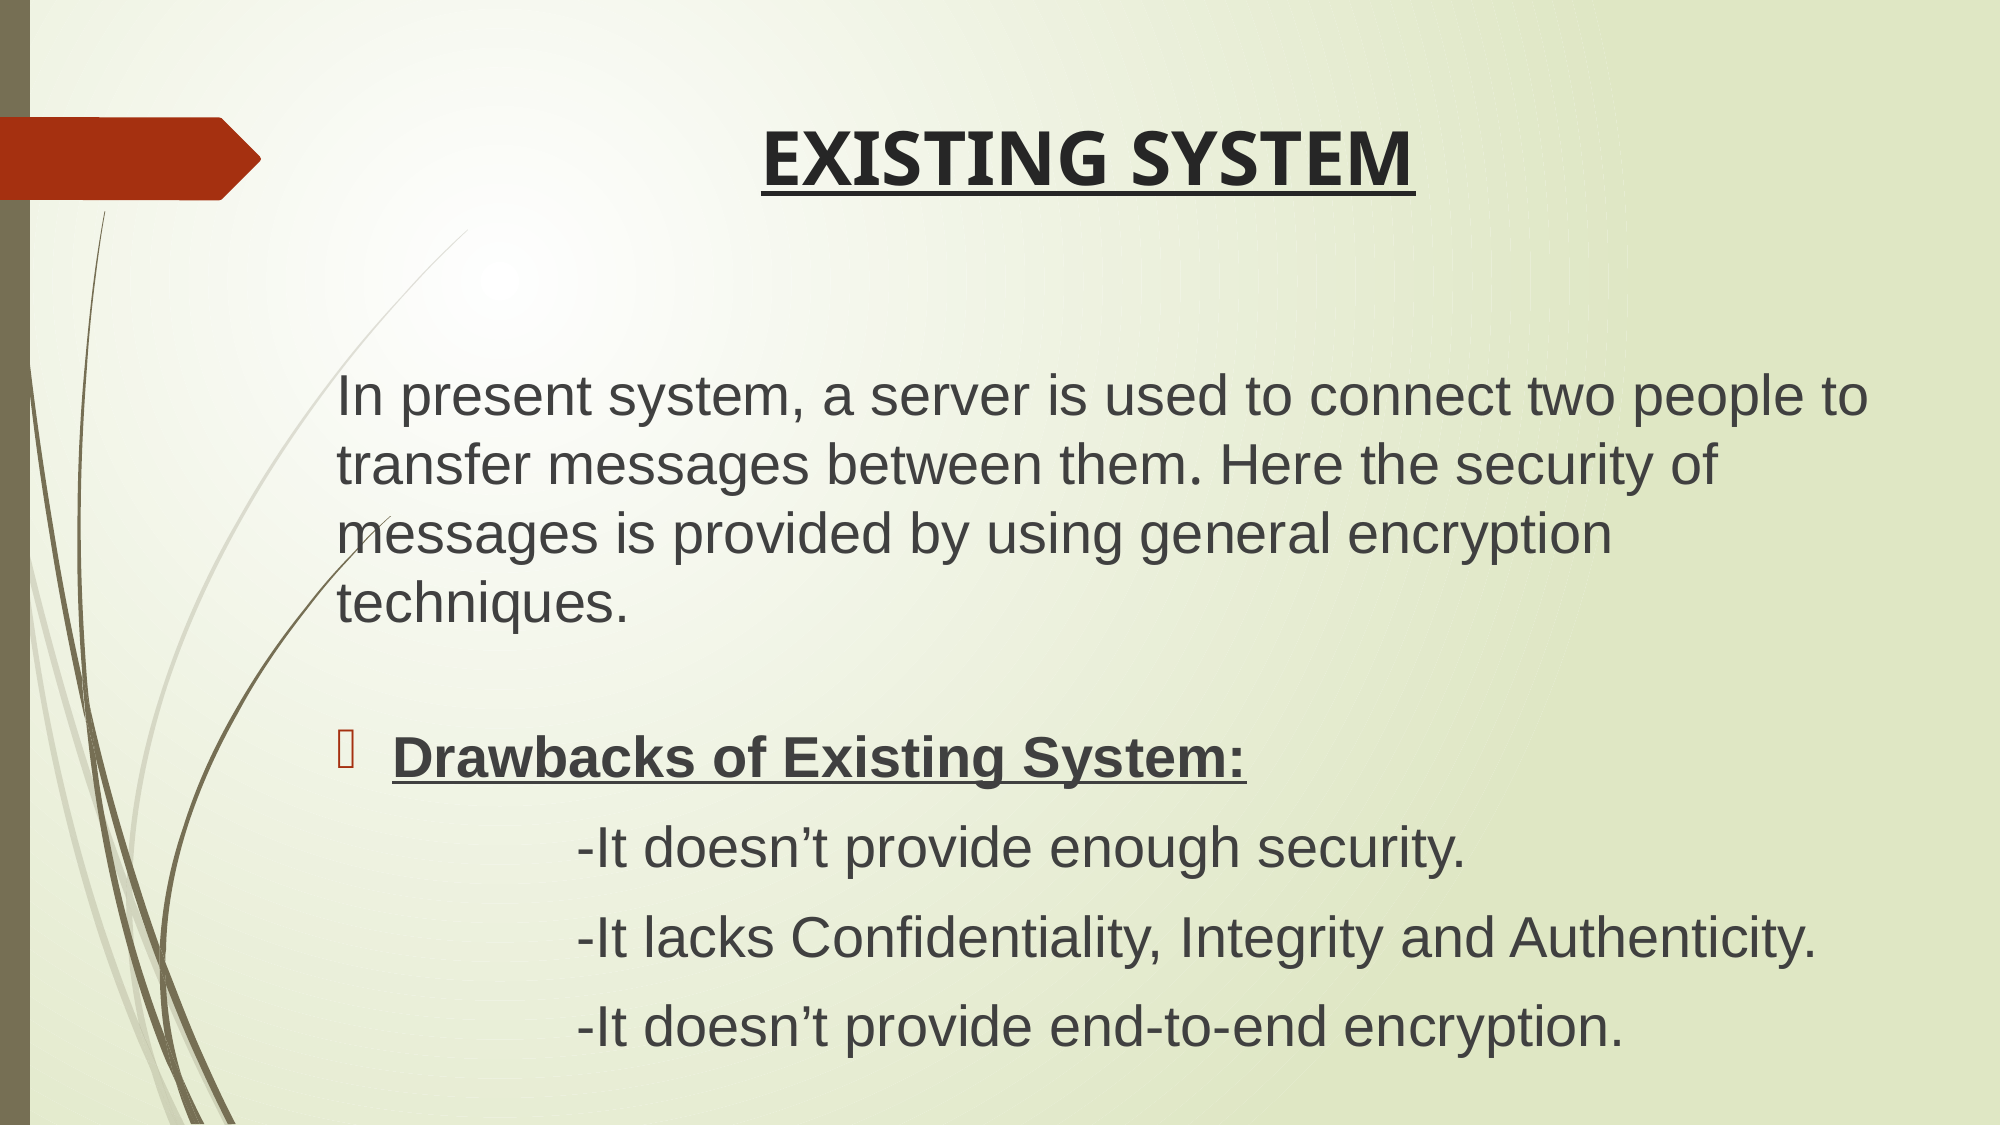

# EXISTING SYSTEM
In present system, a server is used to connect two people to transfer messages between them. Here the security of messages is provided by using general encryption techniques.
Drawbacks of Existing System:
 -It doesn’t provide enough security.
 -It lacks Confidentiality, Integrity and Authenticity.
 -It doesn’t provide end-to-end encryption.